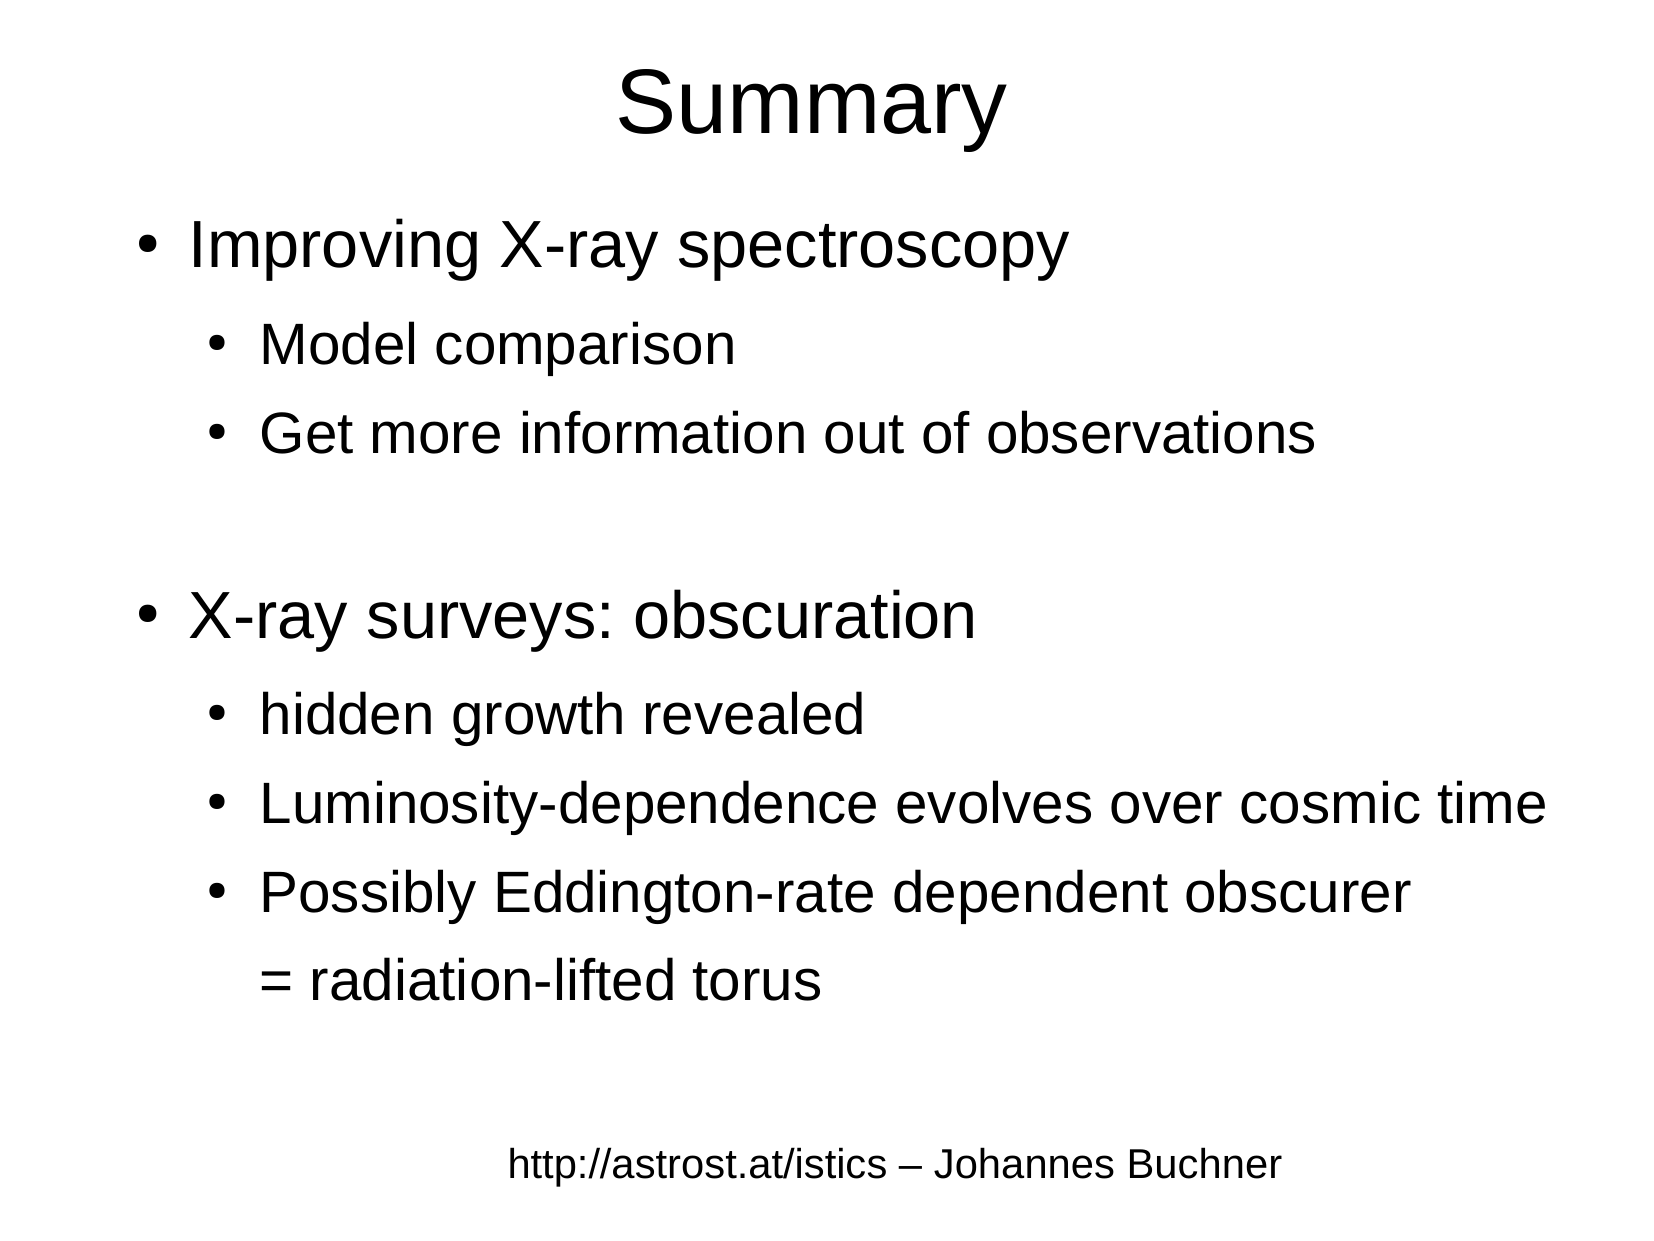

# Summary
Improving X-ray spectroscopy
Model comparison
Get more information out of observations
X-ray surveys: obscuration
hidden growth revealed
Luminosity-dependence evolves over cosmic time
Possibly Eddington-rate dependent obscurer
= radiation-lifted torus
http://astrost.at/istics – Johannes Buchner